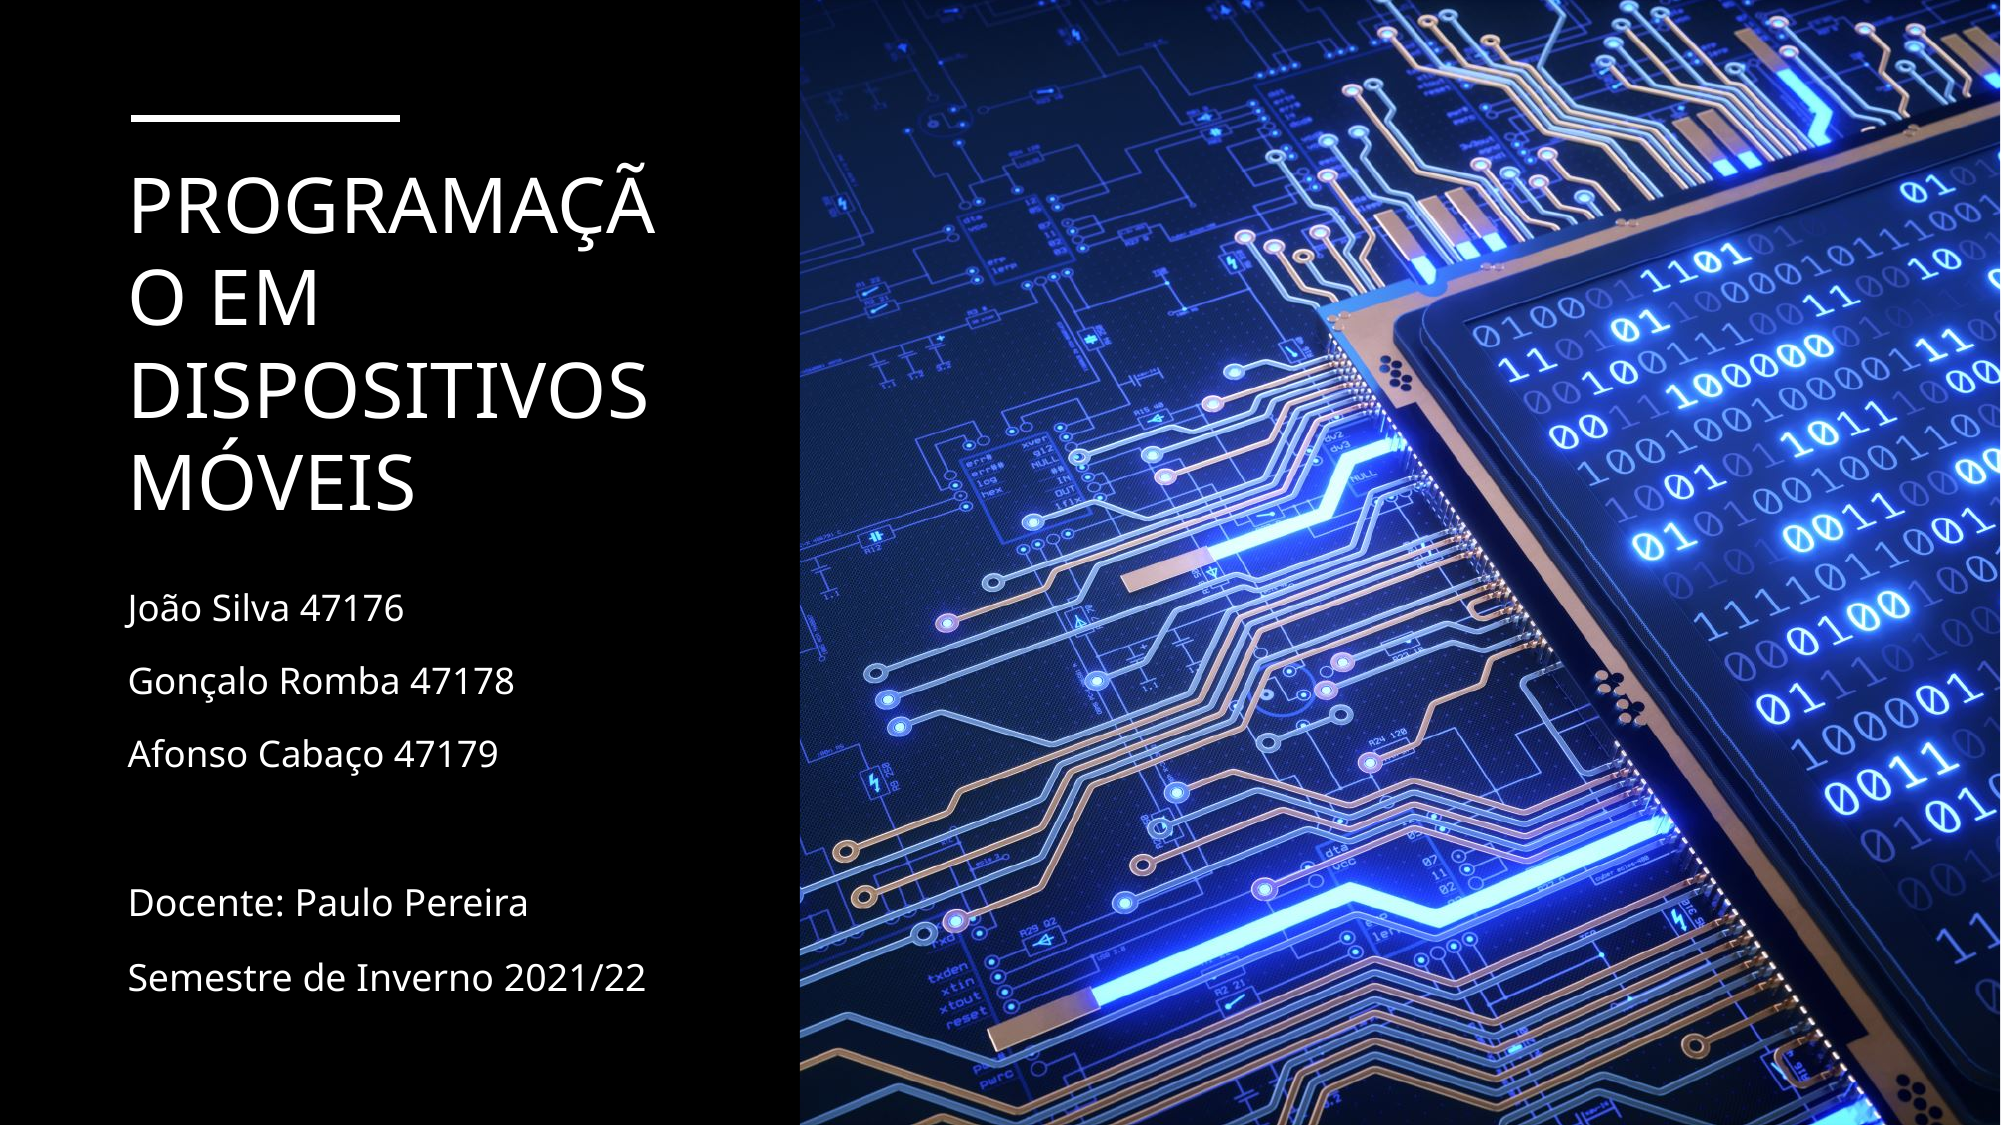

# Programação em Dispositivos Móveis
João Silva 47176
Gonçalo Romba 47178
Afonso Cabaço 47179
Docente: Paulo Pereira
Semestre de Inverno 2021/22